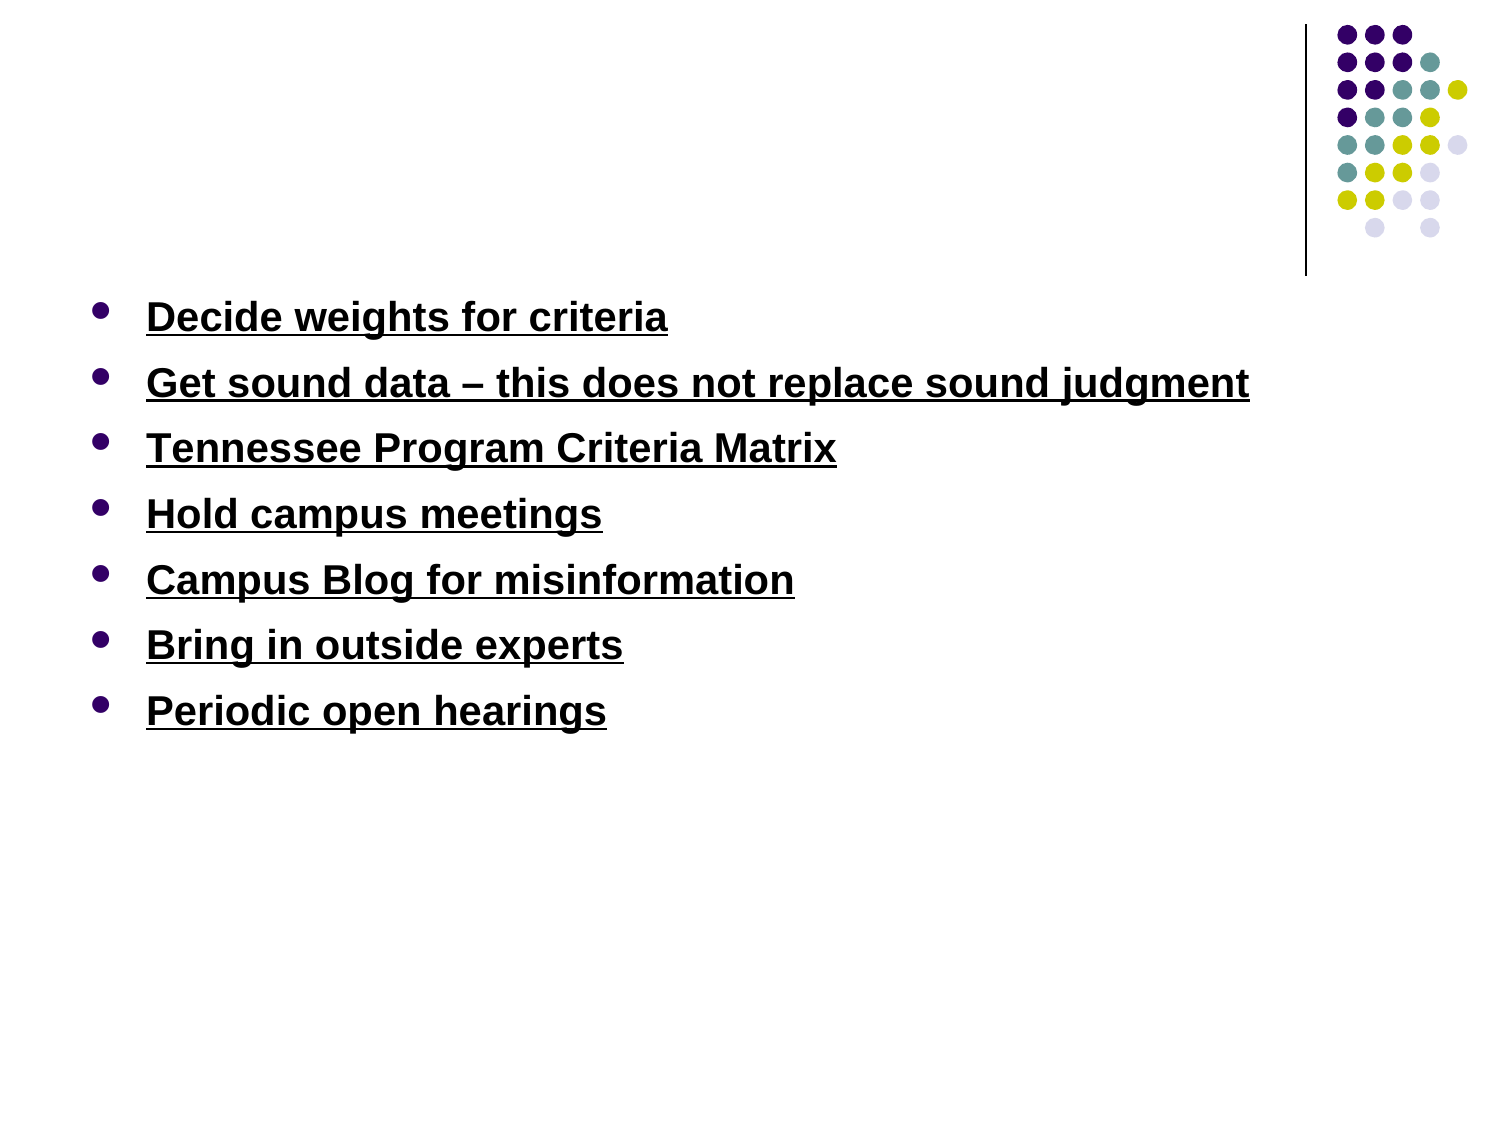

#
Decide weights for criteria
Get sound data – this does not replace sound judgment
Tennessee Program Criteria Matrix
Hold campus meetings
Campus Blog for misinformation
Bring in outside experts
Periodic open hearings